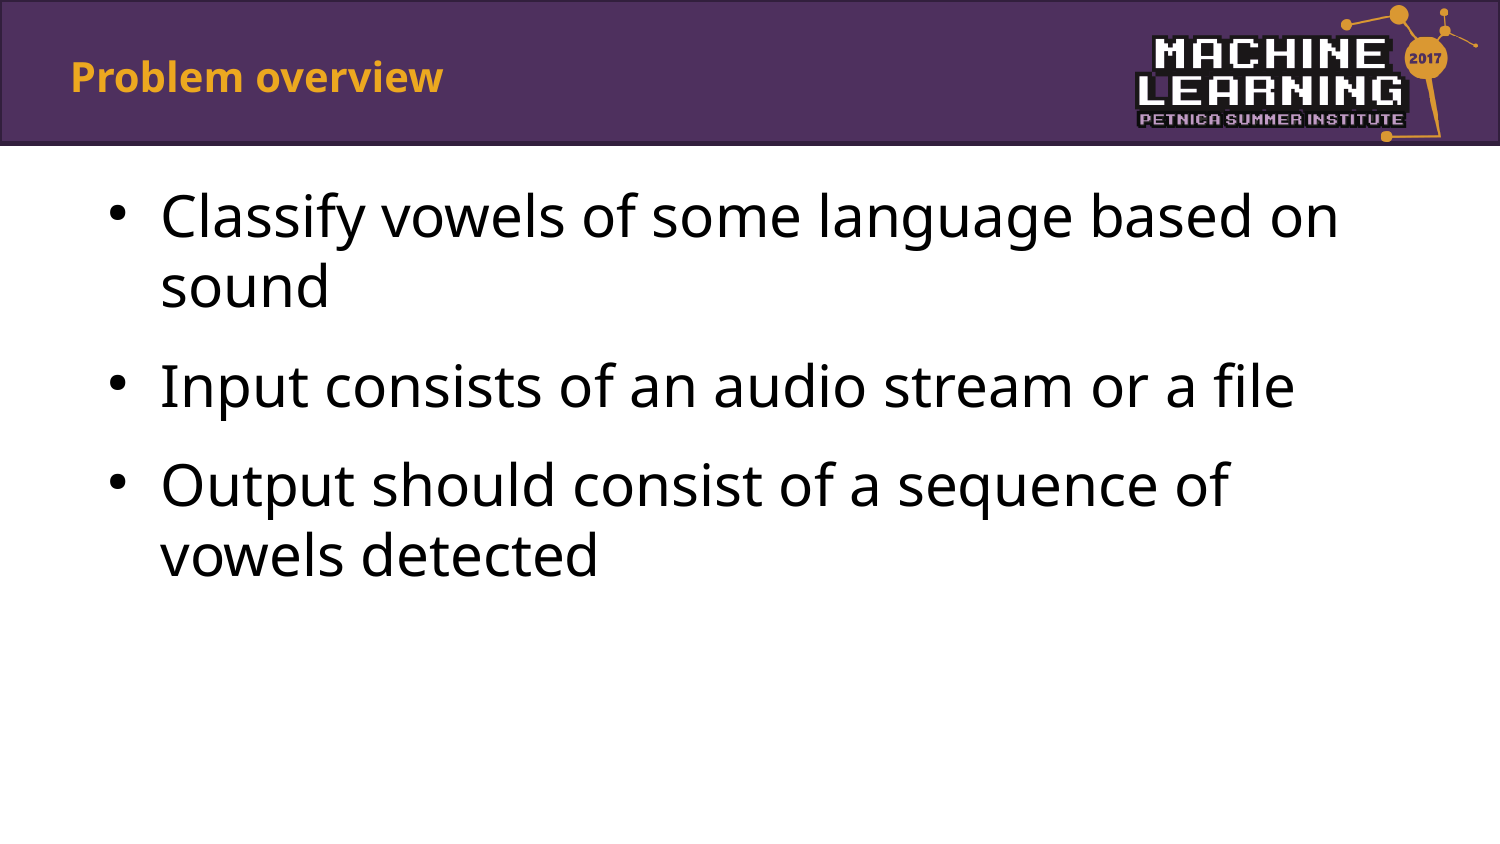

Problem overview
# Classify vowels of some language based on sound
Input consists of an audio stream or a file
Output should consist of a sequence of vowels detected